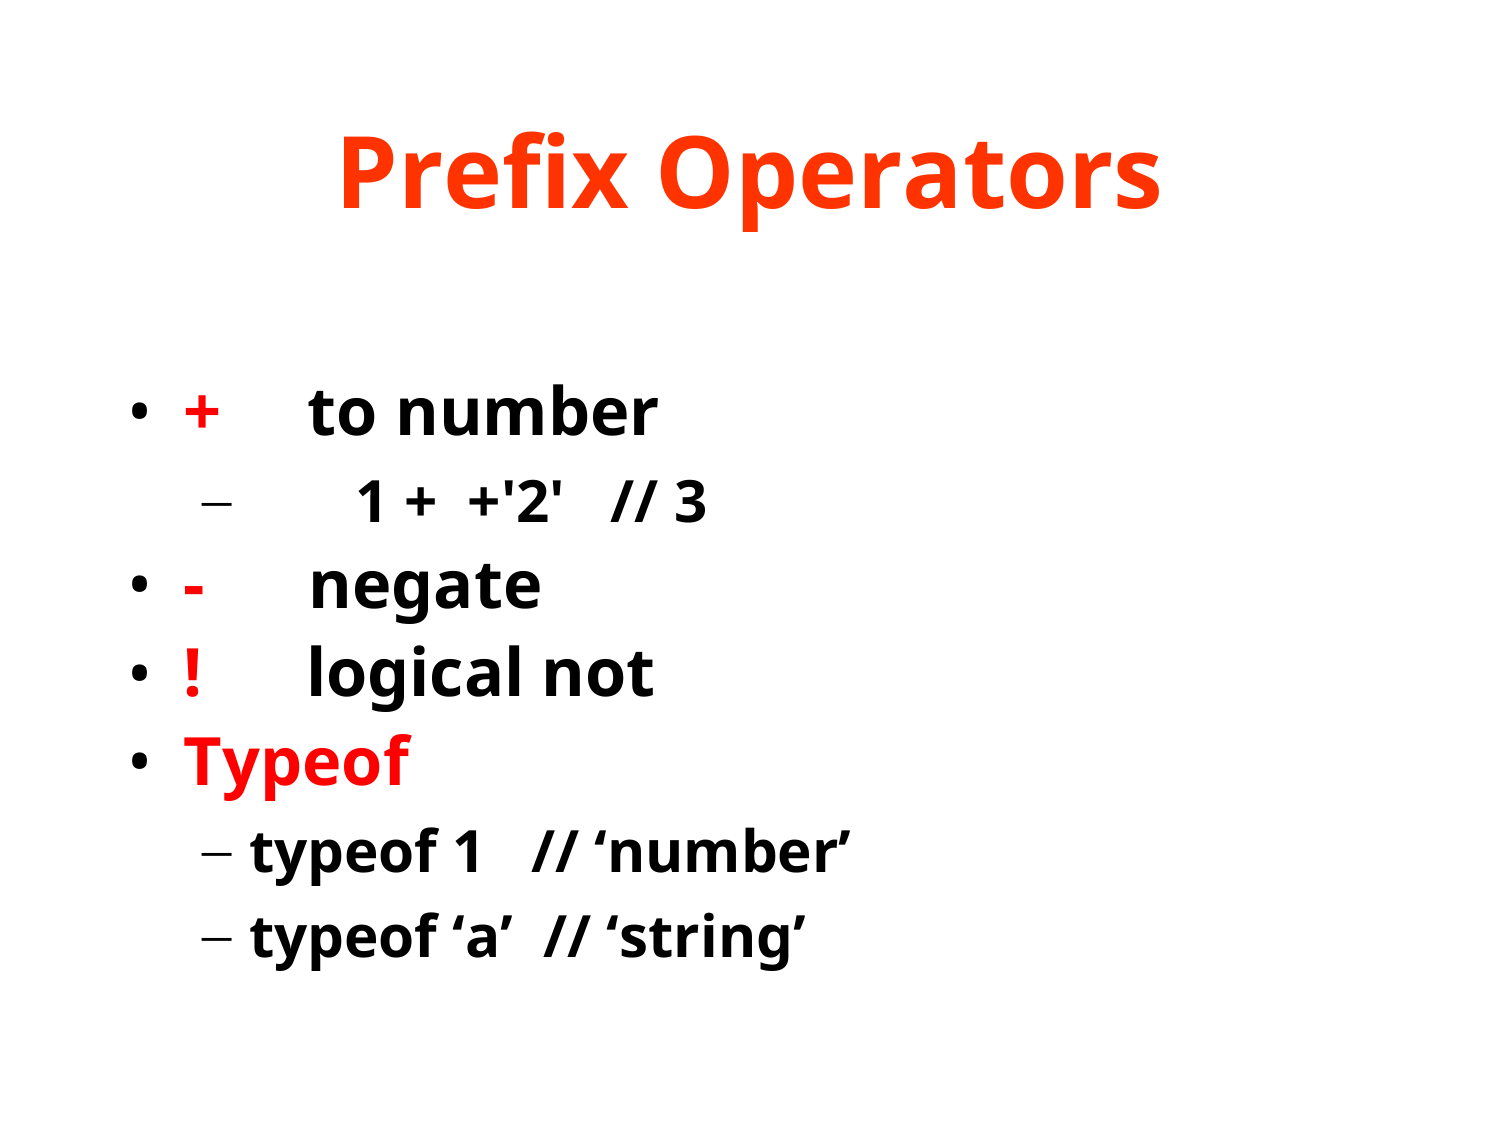

# Prefix Operators
+ to number
 1 + +'2' // 3
- negate
! logical not
Typeof
typeof 1 // ‘number’
typeof ‘a’ // ‘string’